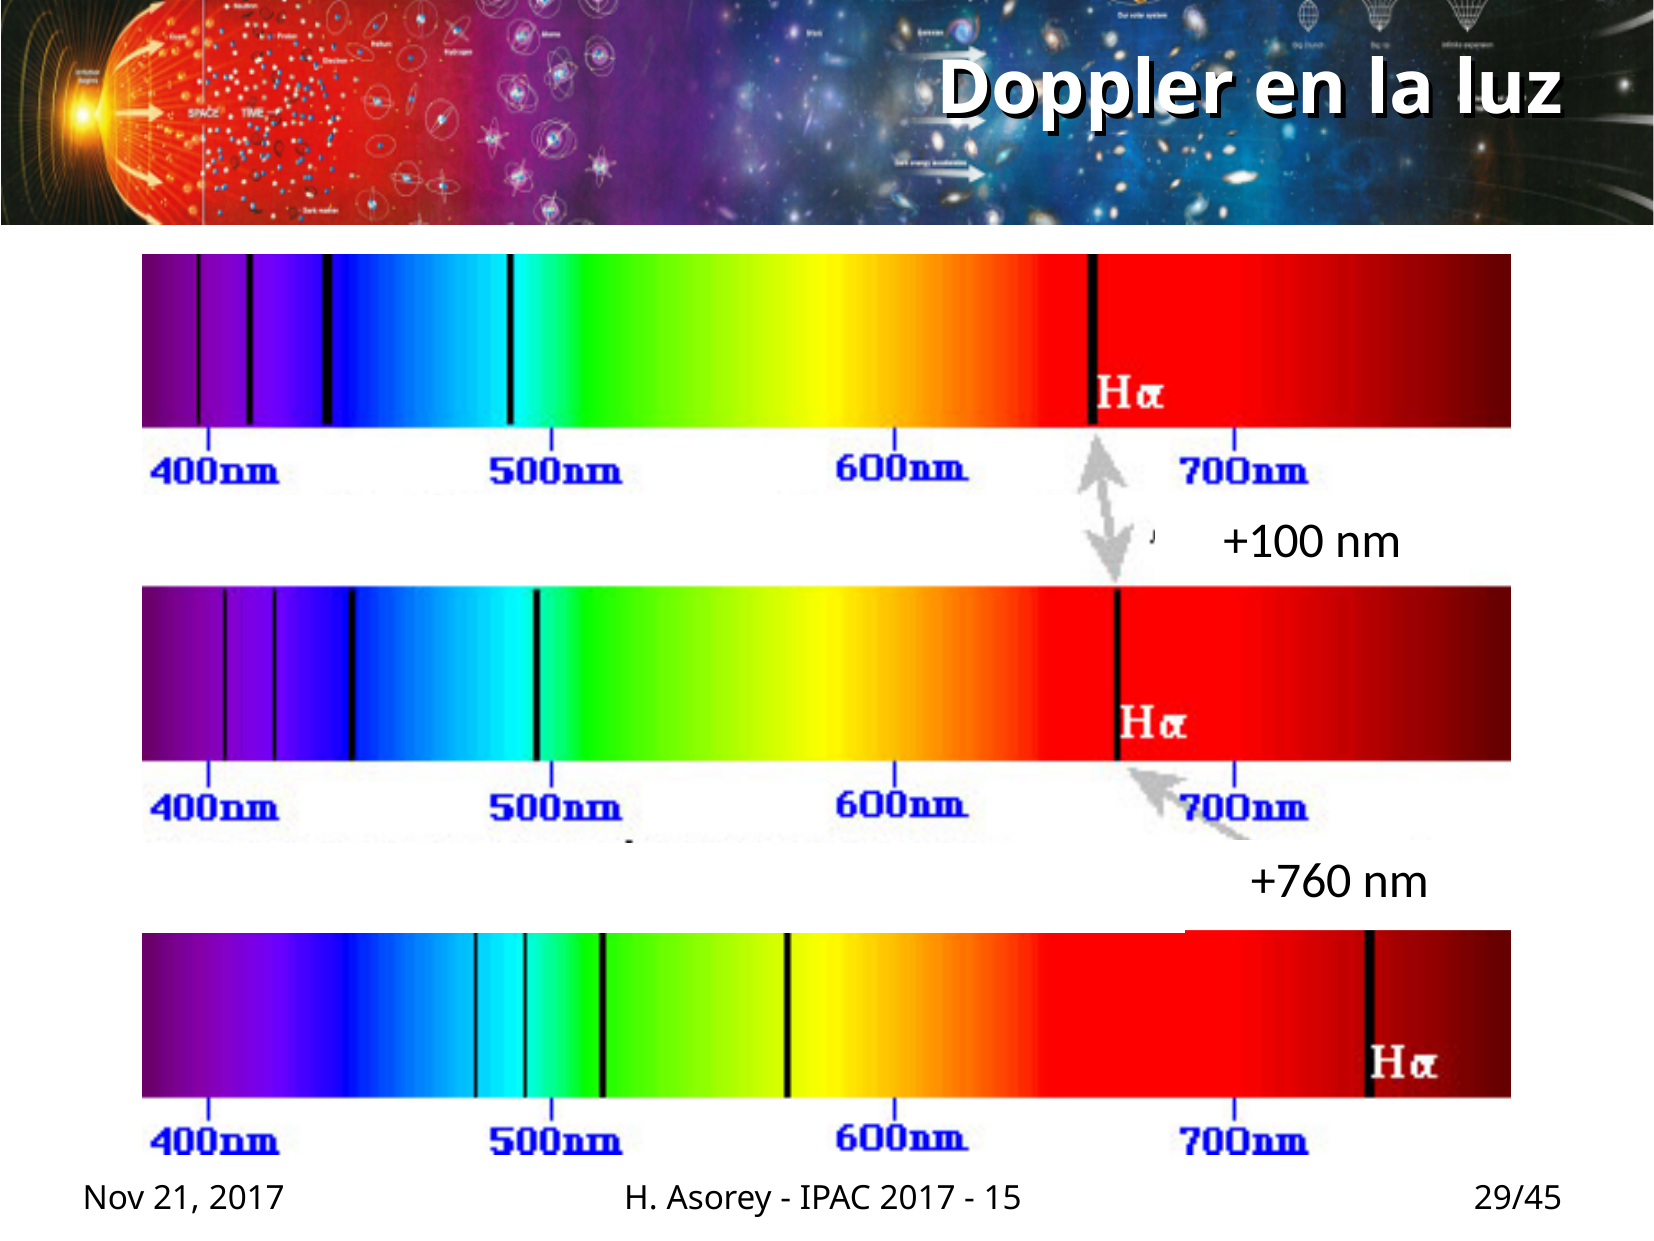

# Doppler en la luz
+100 nm
+760 nm
Nov 21, 2017
H. Asorey - IPAC 2017 - 15
29